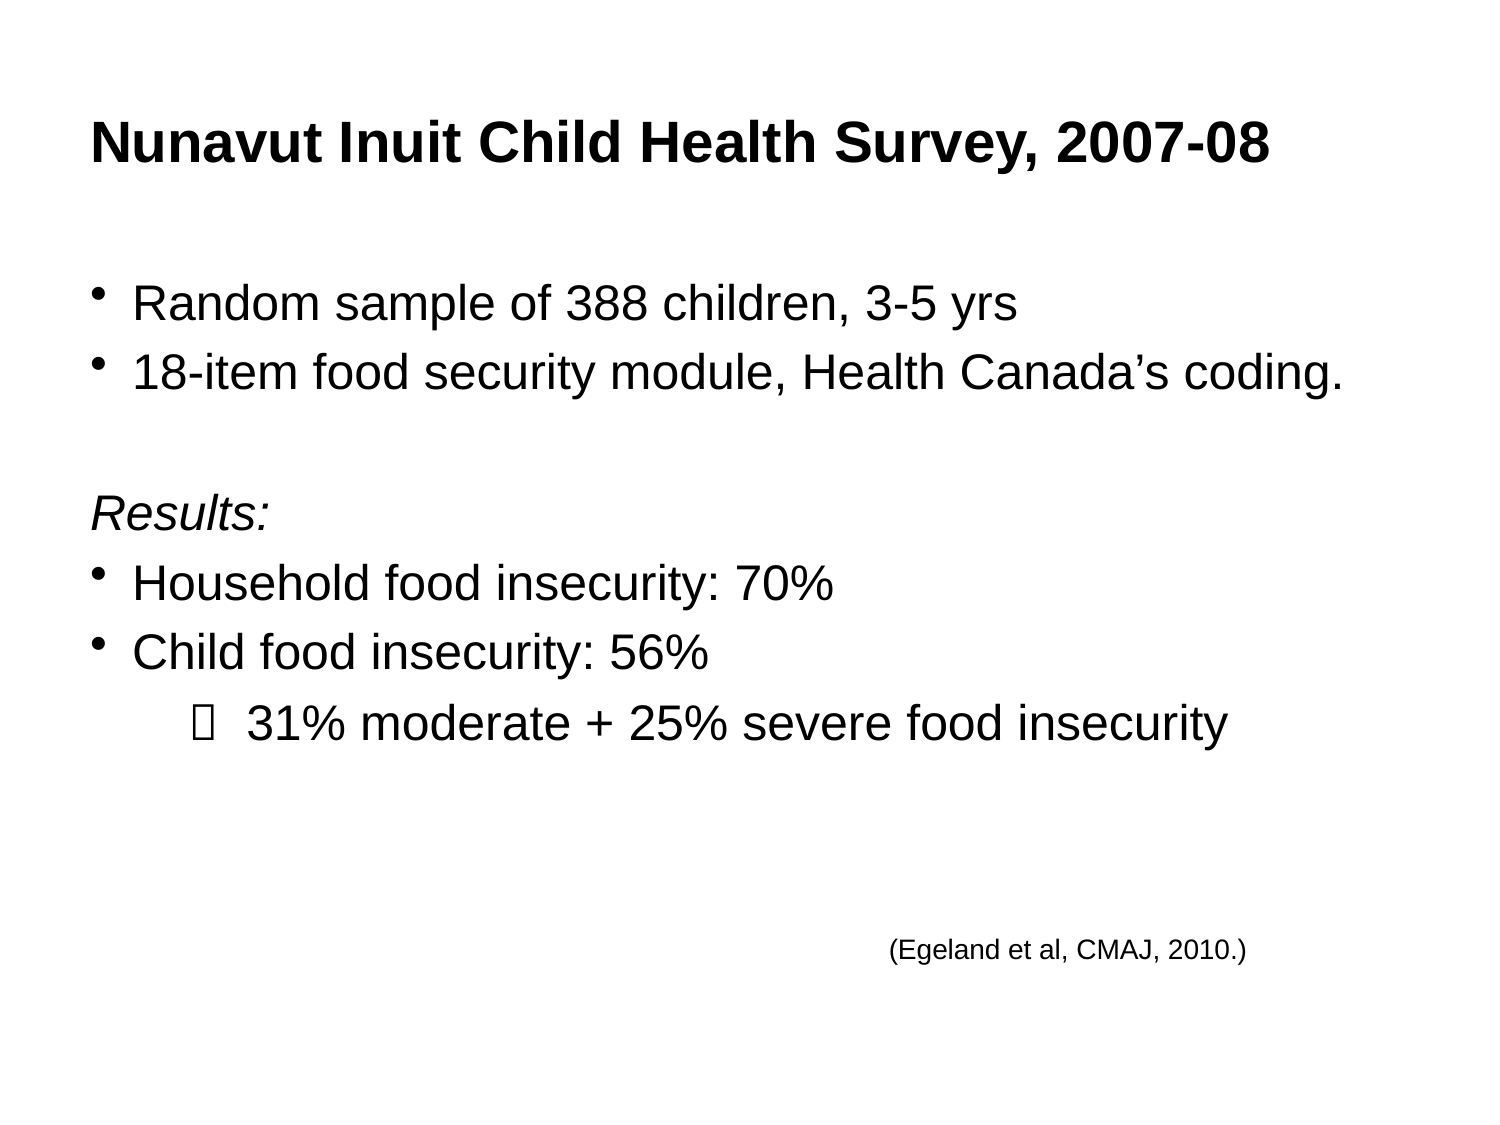

# Nunavut Inuit Child Health Survey, 2007-08
Random sample of 388 children, 3-5 yrs
18-item food security module, Health Canada’s coding.
Results:
Household food insecurity: 70%
Child food insecurity: 56%
  31% moderate + 25% severe food insecurity
(Egeland et al, CMAJ, 2010.)